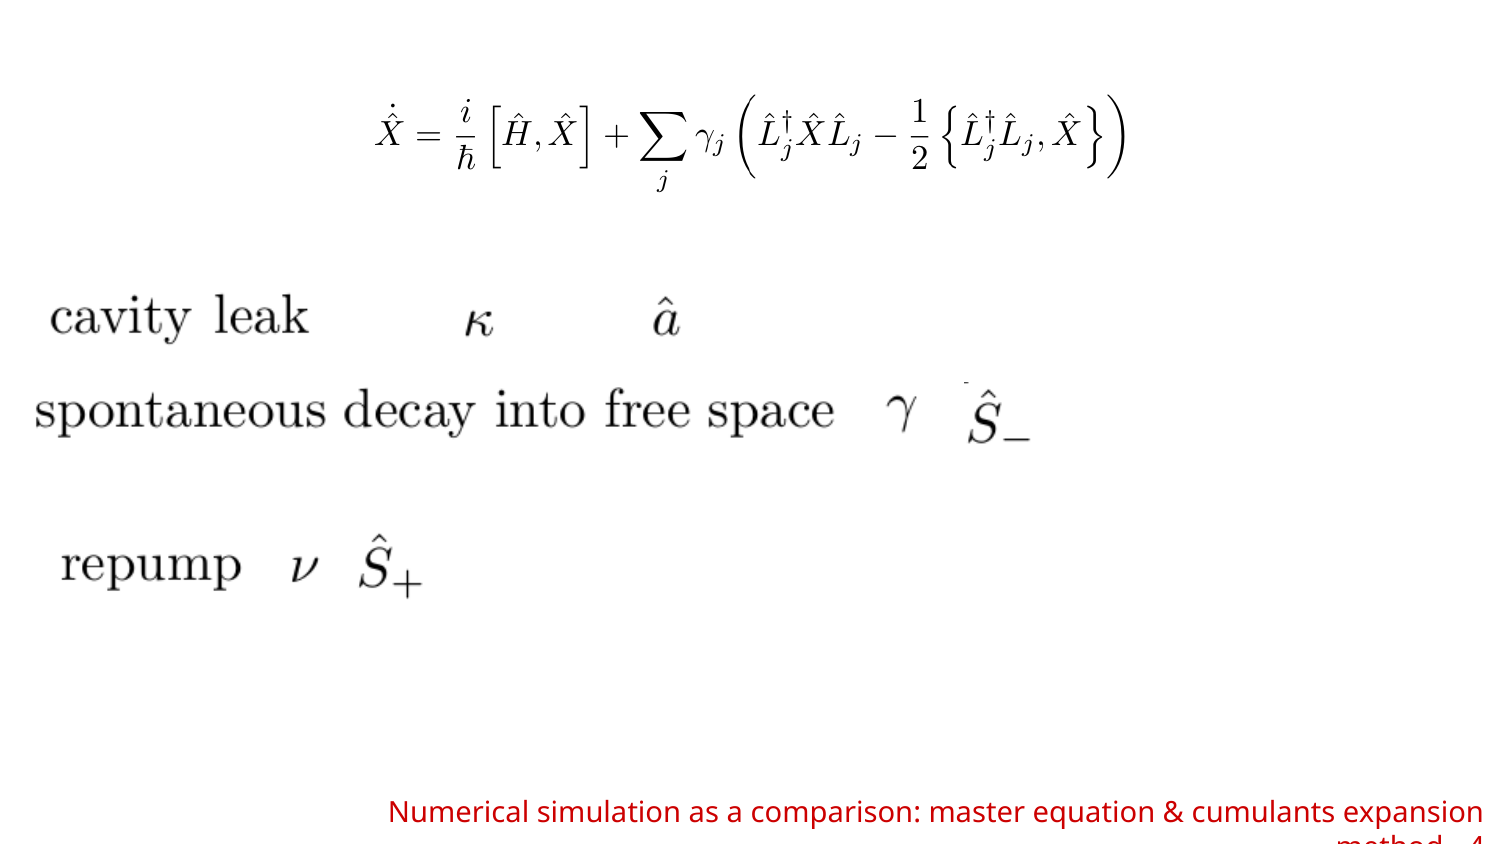

Numerical simulation as a comparison: master equation & cumulants expansion method - 4